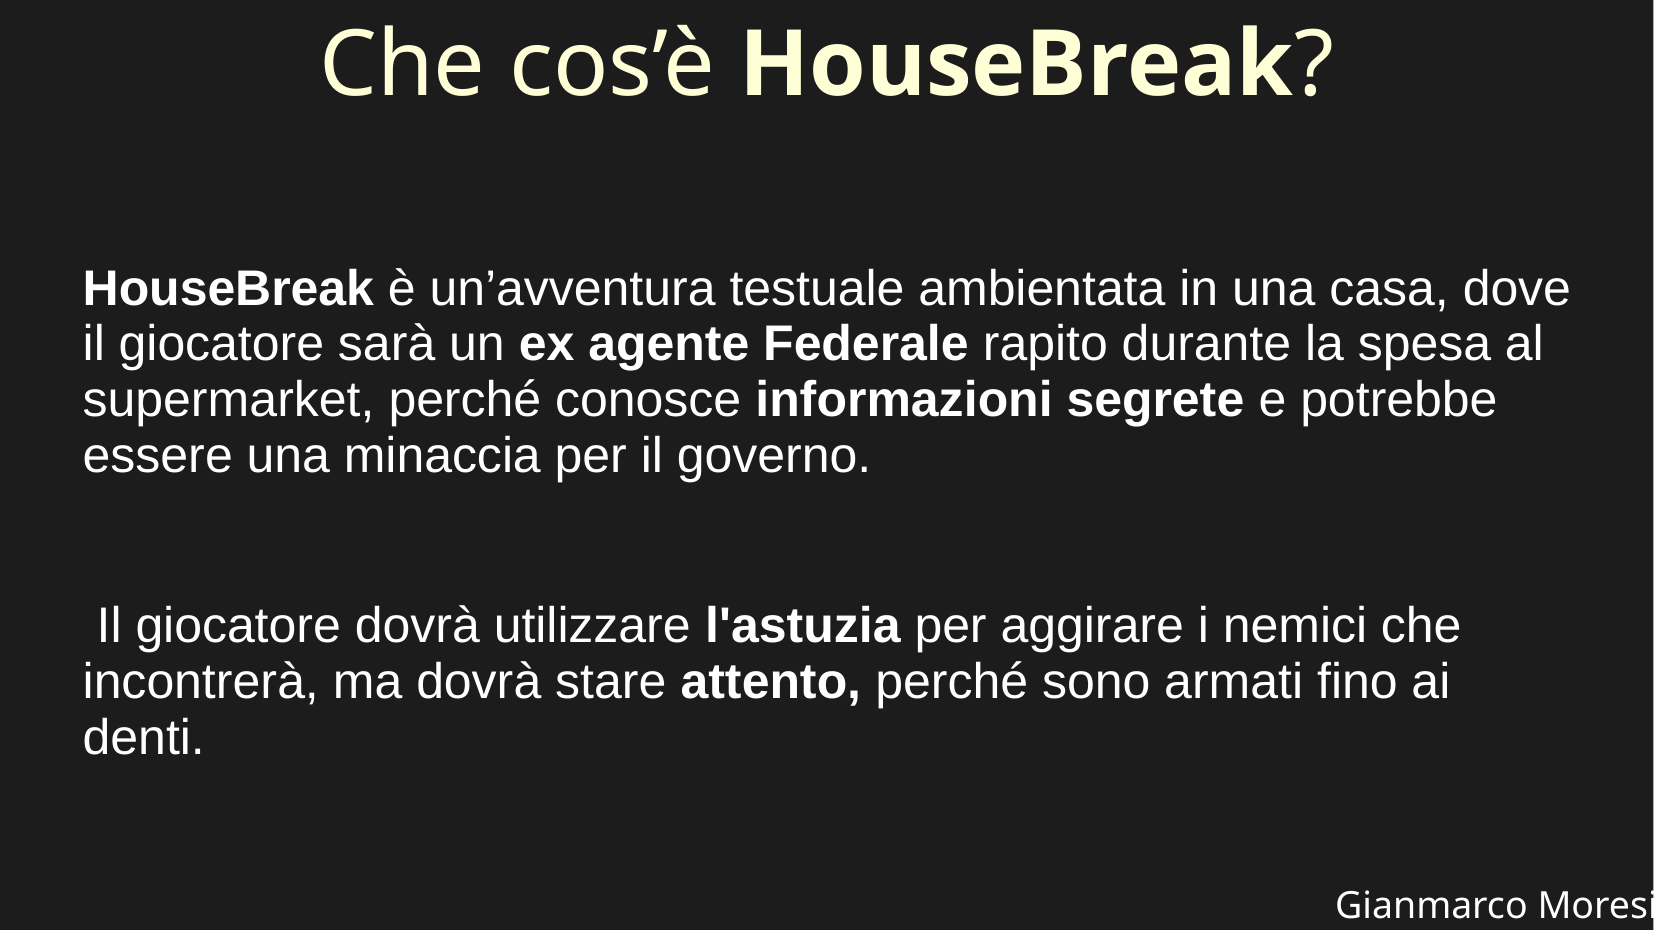

# Che cos’è HouseBreak?
HouseBreak è un’avventura testuale ambientata in una casa, dove il giocatore sarà un ex agente Federale rapito durante la spesa al supermarket, perché conosce informazioni segrete e potrebbe essere una minaccia per il governo.
 Il giocatore dovrà utilizzare l'astuzia per aggirare i nemici che incontrerà, ma dovrà stare attento, perché sono armati fino ai denti.
Gianmarco Moresi